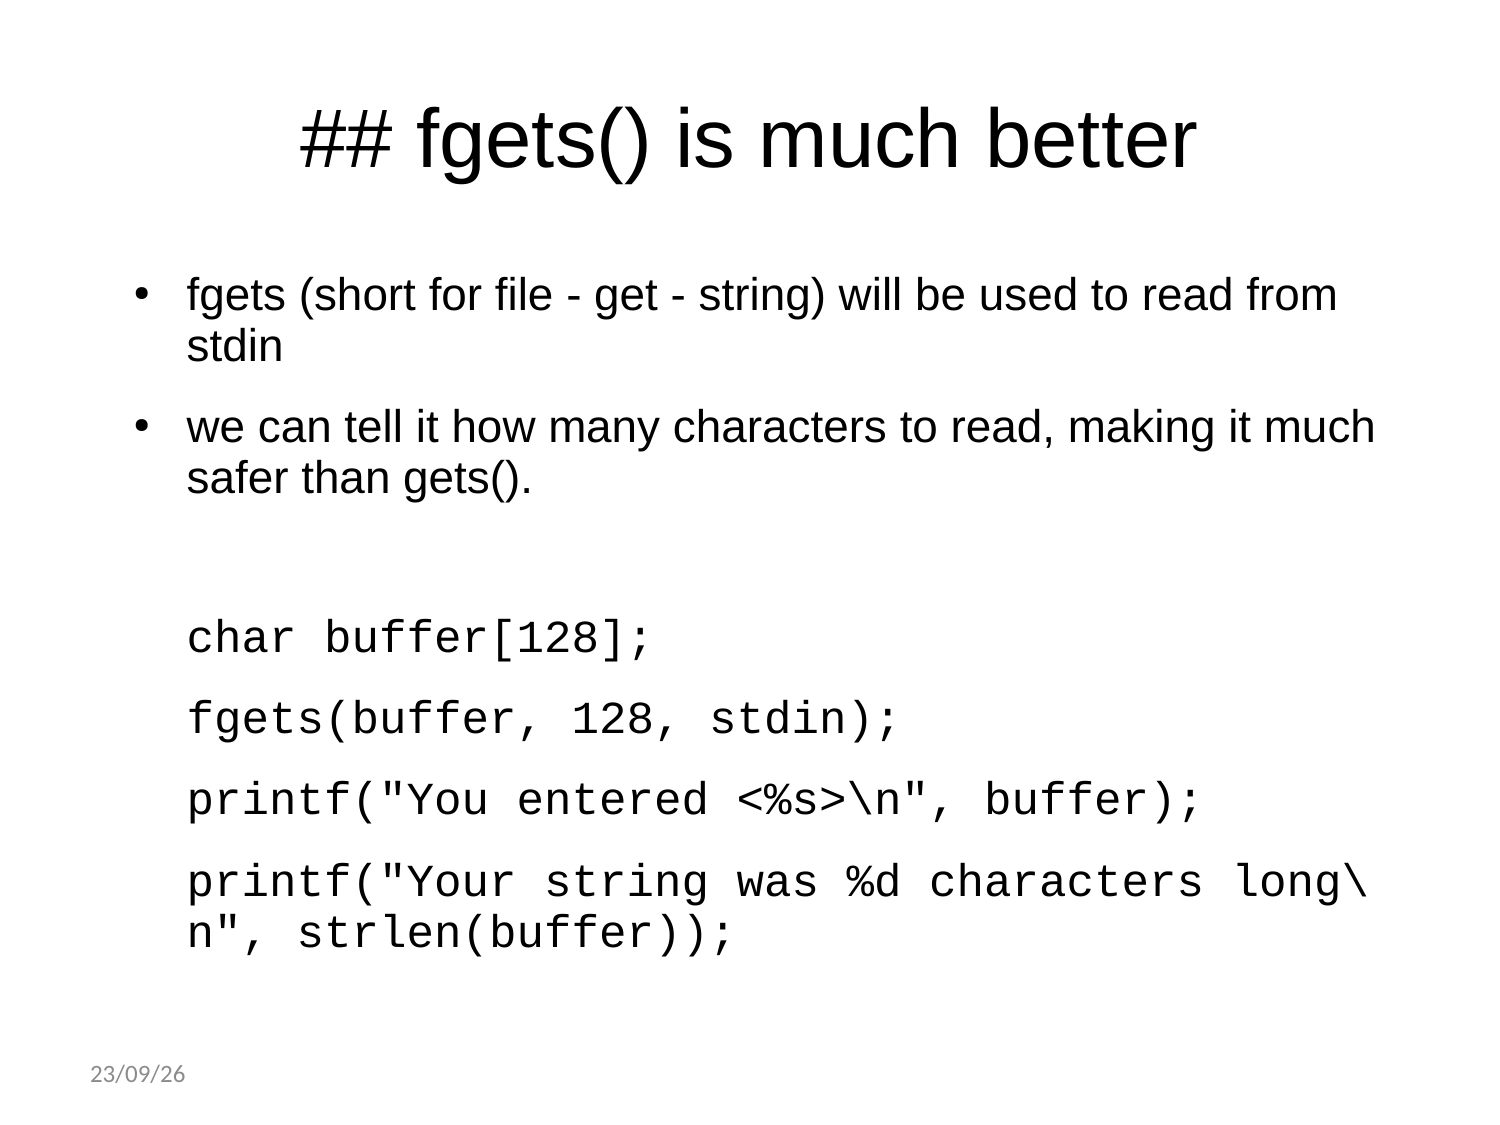

# ## fgets() is much better
fgets (short for file - get - string) will be used to read from stdin
we can tell it how many characters to read, making it much safer than gets().
char buffer[128];
fgets(buffer, 128, stdin);
printf("You entered <%s>\n", buffer);
printf("Your string was %d characters long\n", strlen(buffer));